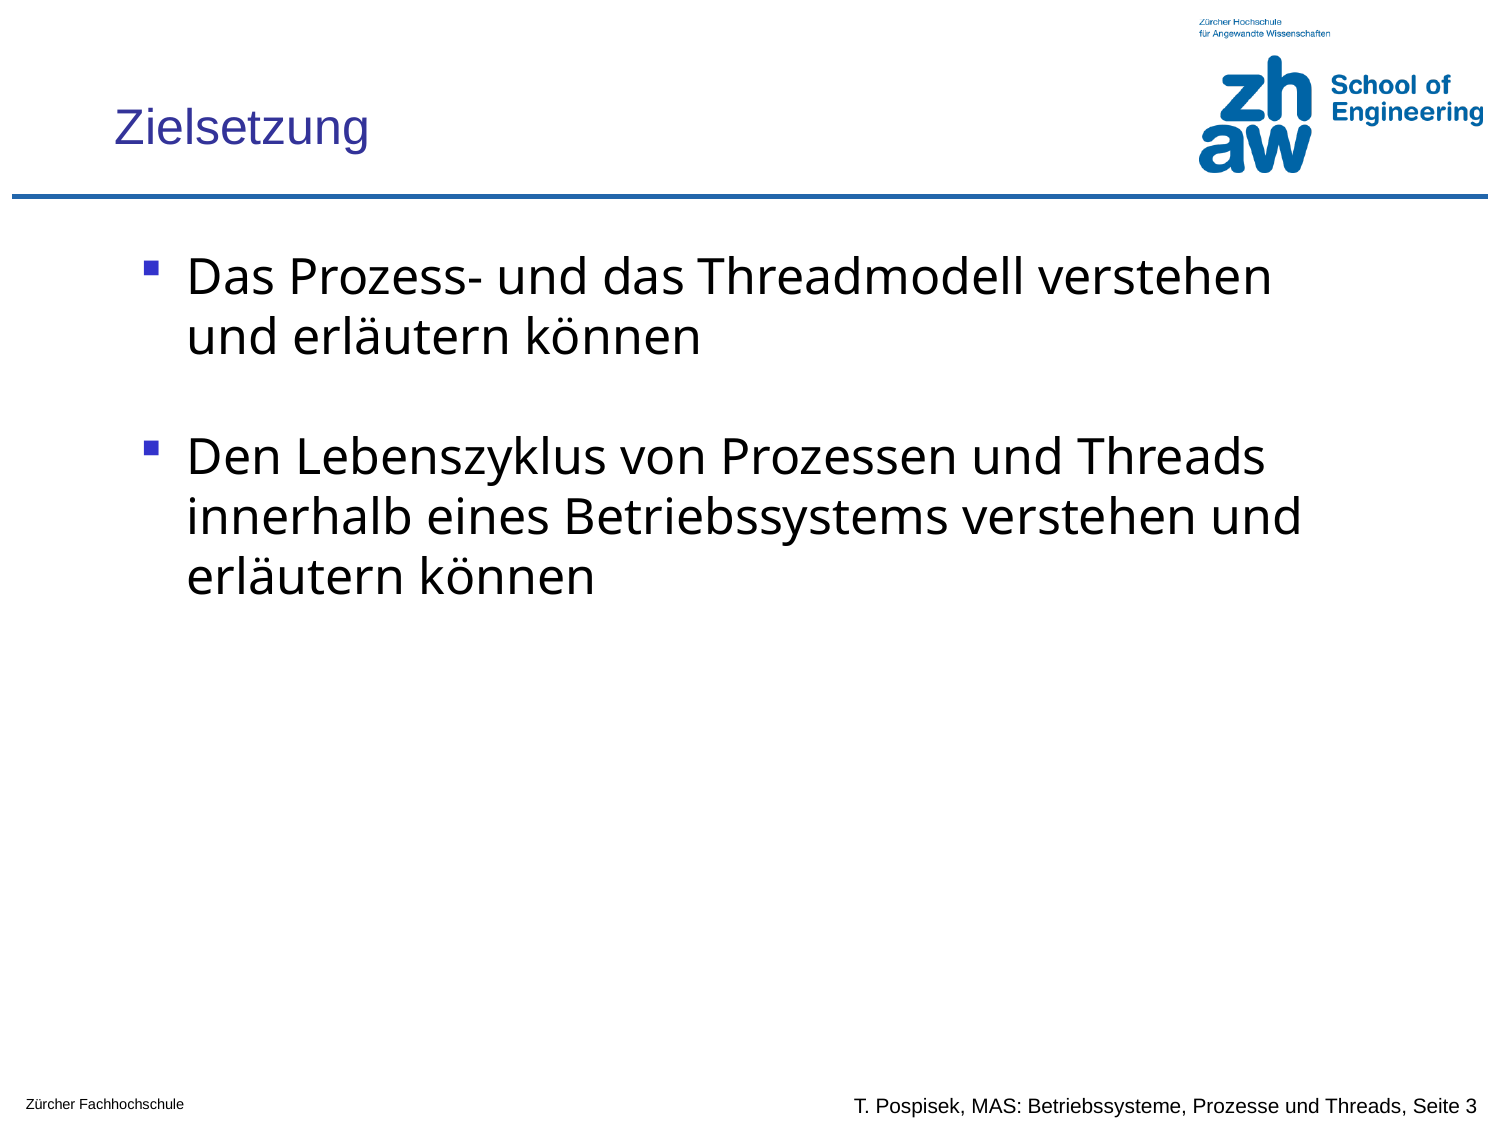

# Zielsetzung
Das Prozess- und das Threadmodell verstehen und erläutern können
Den Lebenszyklus von Prozessen und Threads innerhalb eines Betriebssystems verstehen und erläutern können